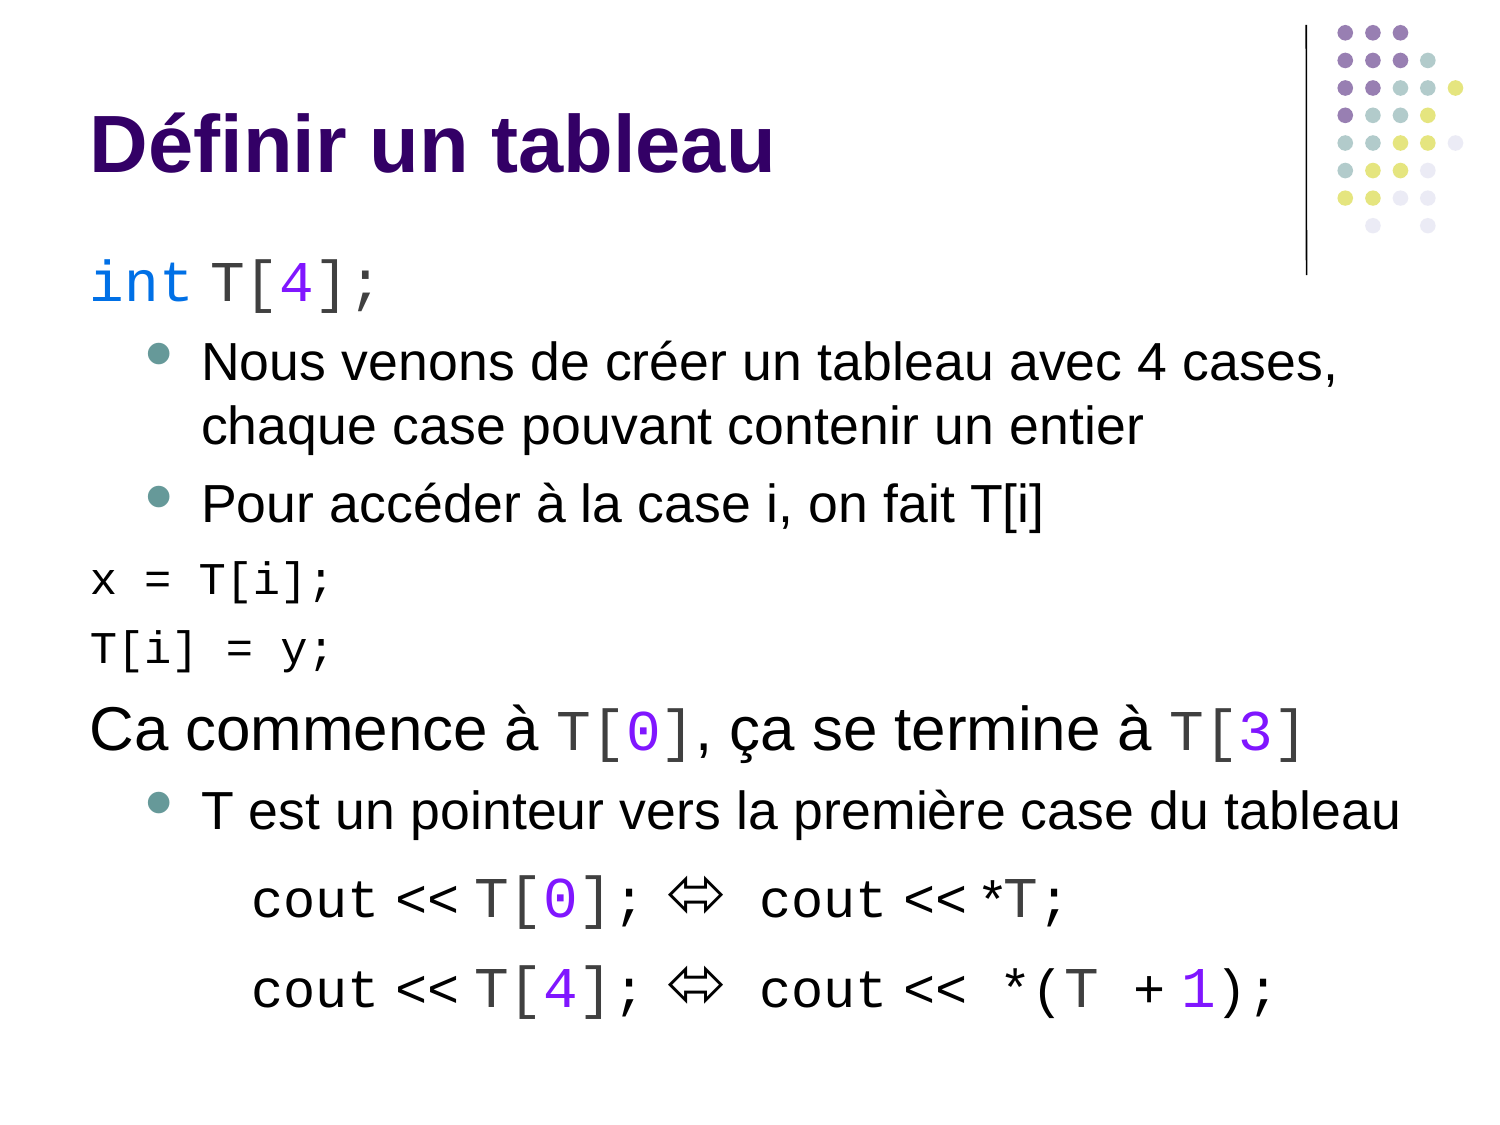

# Définir un tableau
int T[4];
Nous venons de créer un tableau avec 4 cases, chaque case pouvant contenir un entier
Pour accéder à la case i, on fait T[i]
x = T[i];
T[i] = y;
Ca commence à T[0], ça se termine à T[3]
T est un pointeur vers la première case du tableau
 cout << T[0];  cout << *T;
 cout << T[4];  cout << *(T + 1);